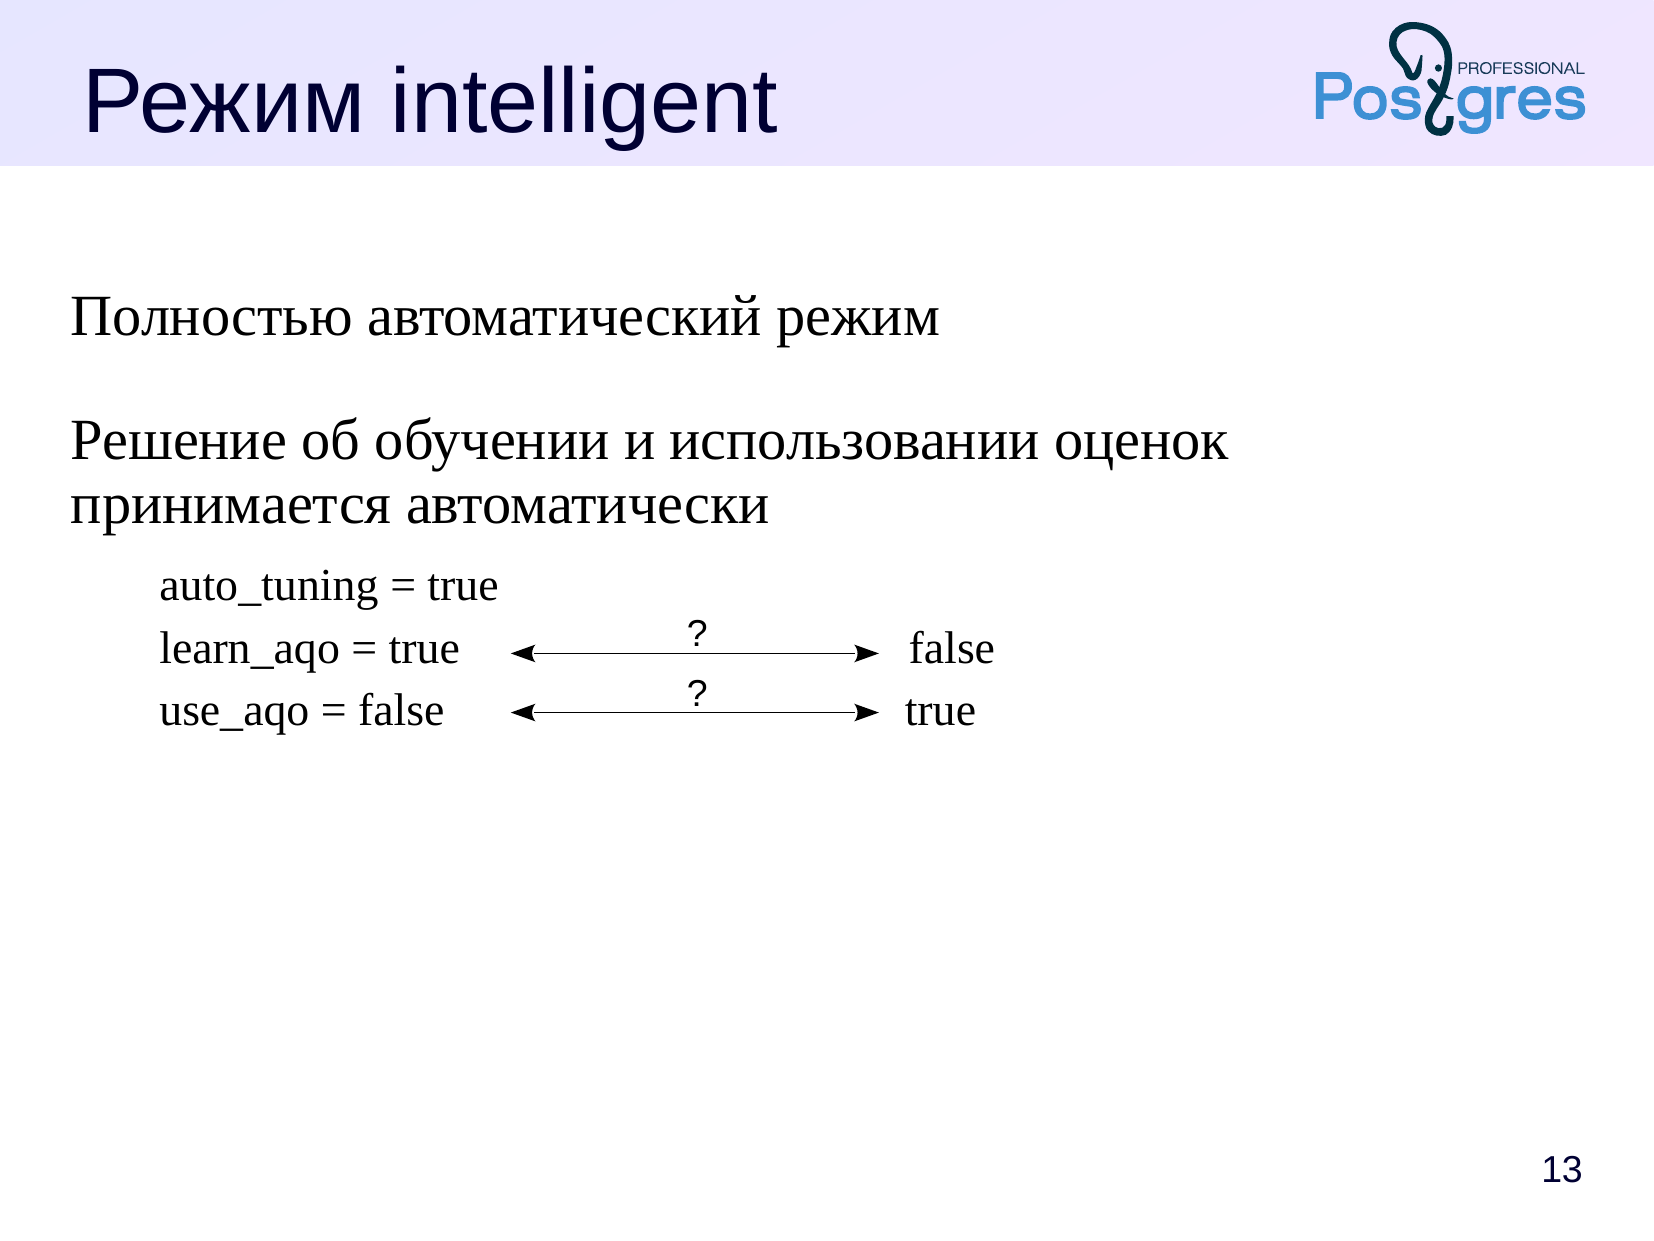

Режим intelligent
# Полностью автоматический режим
Решение об обучении и использовании оценок
принимается автоматически
auto_tuning = true
learn_aqo = true false
use_aqo = false true
?
?